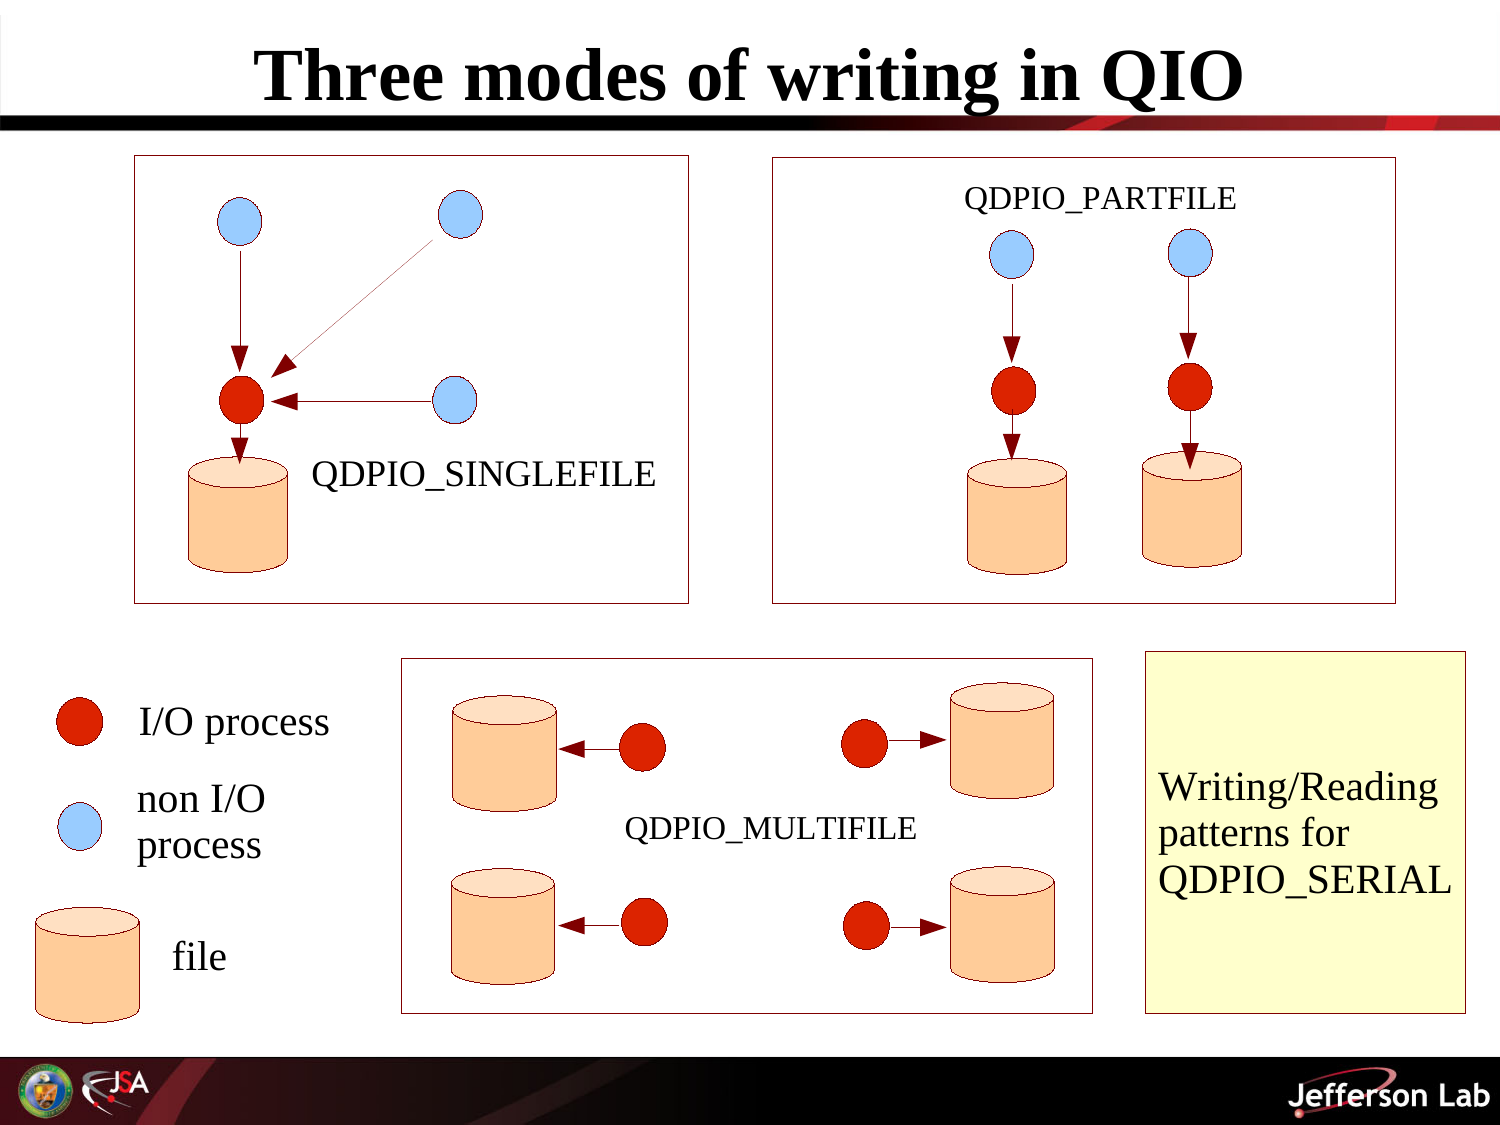

# Three modes of writing in QIO
QDPIO_PARTFILE
QDPIO_SINGLEFILE
Writing/Reading
patterns for
QDPIO_SERIAL
QDPIO_MULTIFILE
I/O process
non I/O process
file